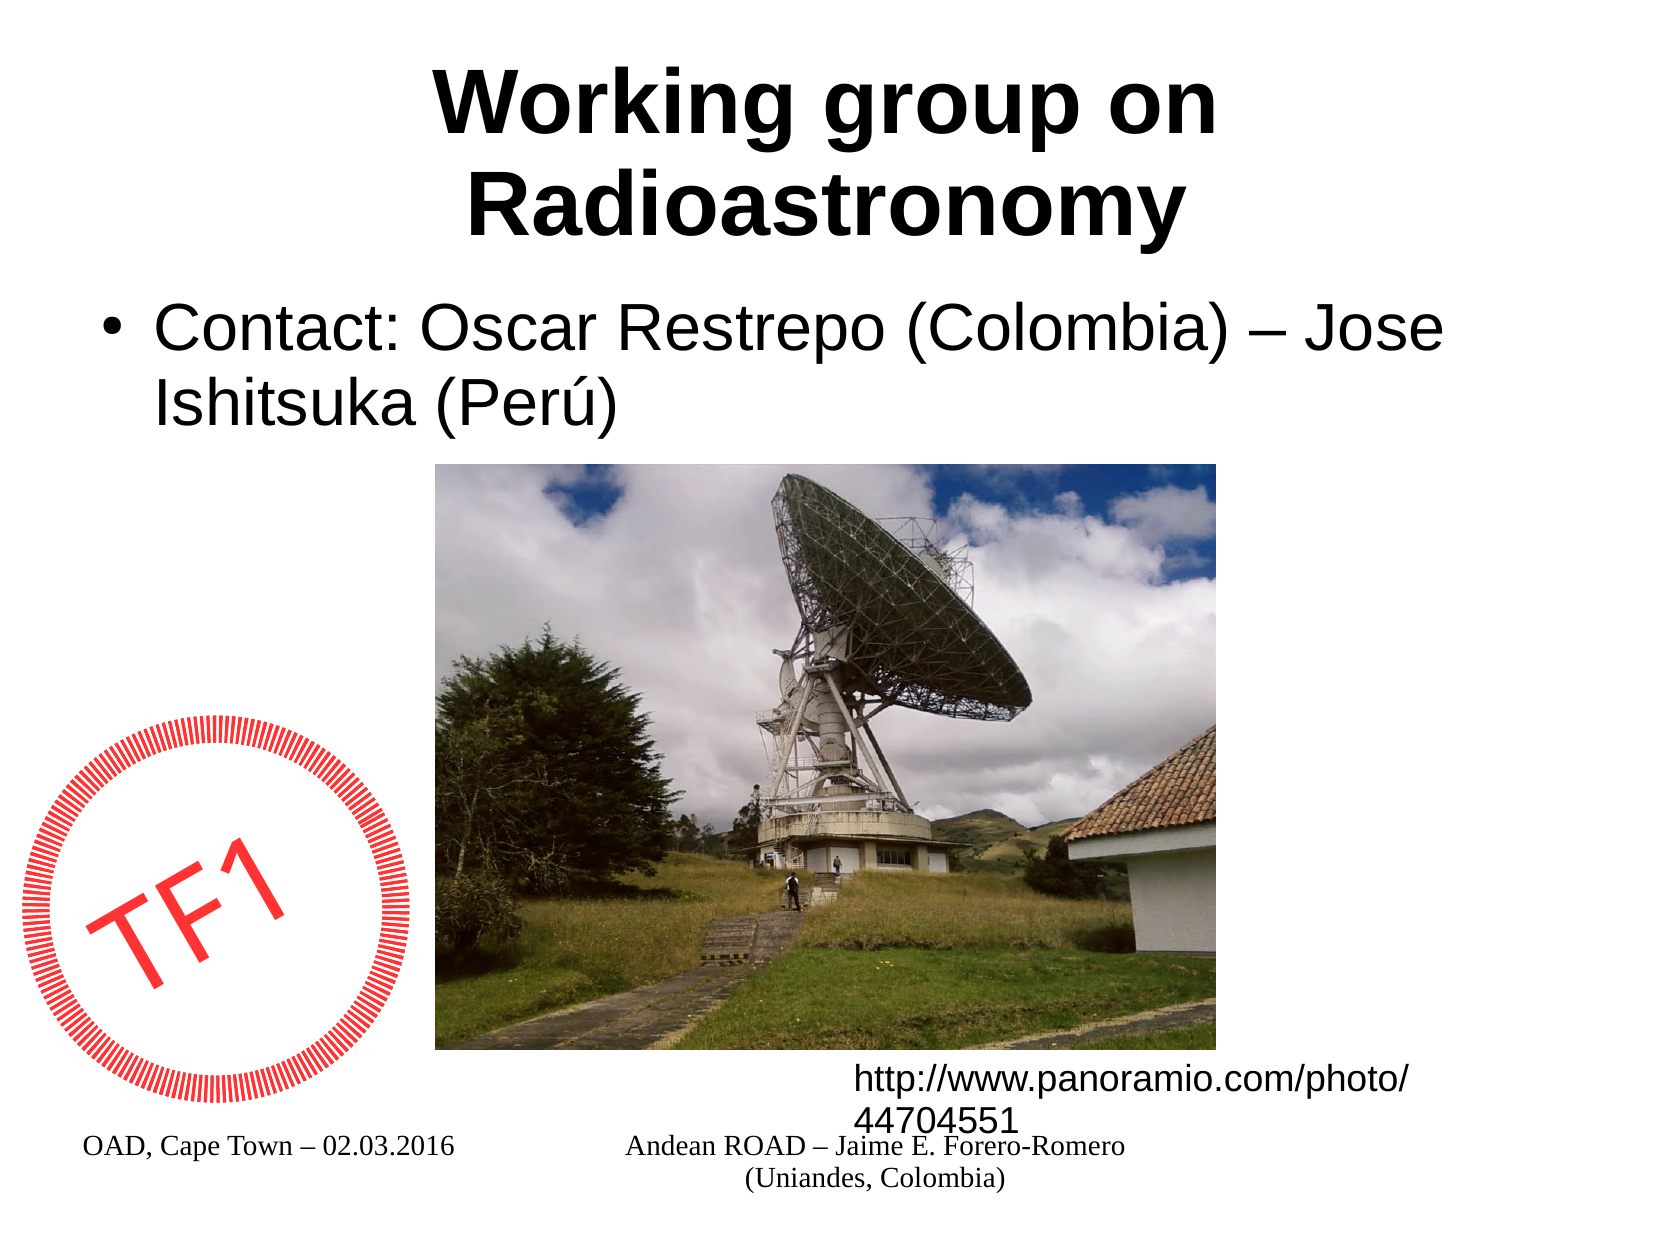

# Working group on Radioastronomy
Contact: Oscar Restrepo (Colombia) – Jose Ishitsuka (Perú)
TF1
http://www.panoramio.com/photo/44704551